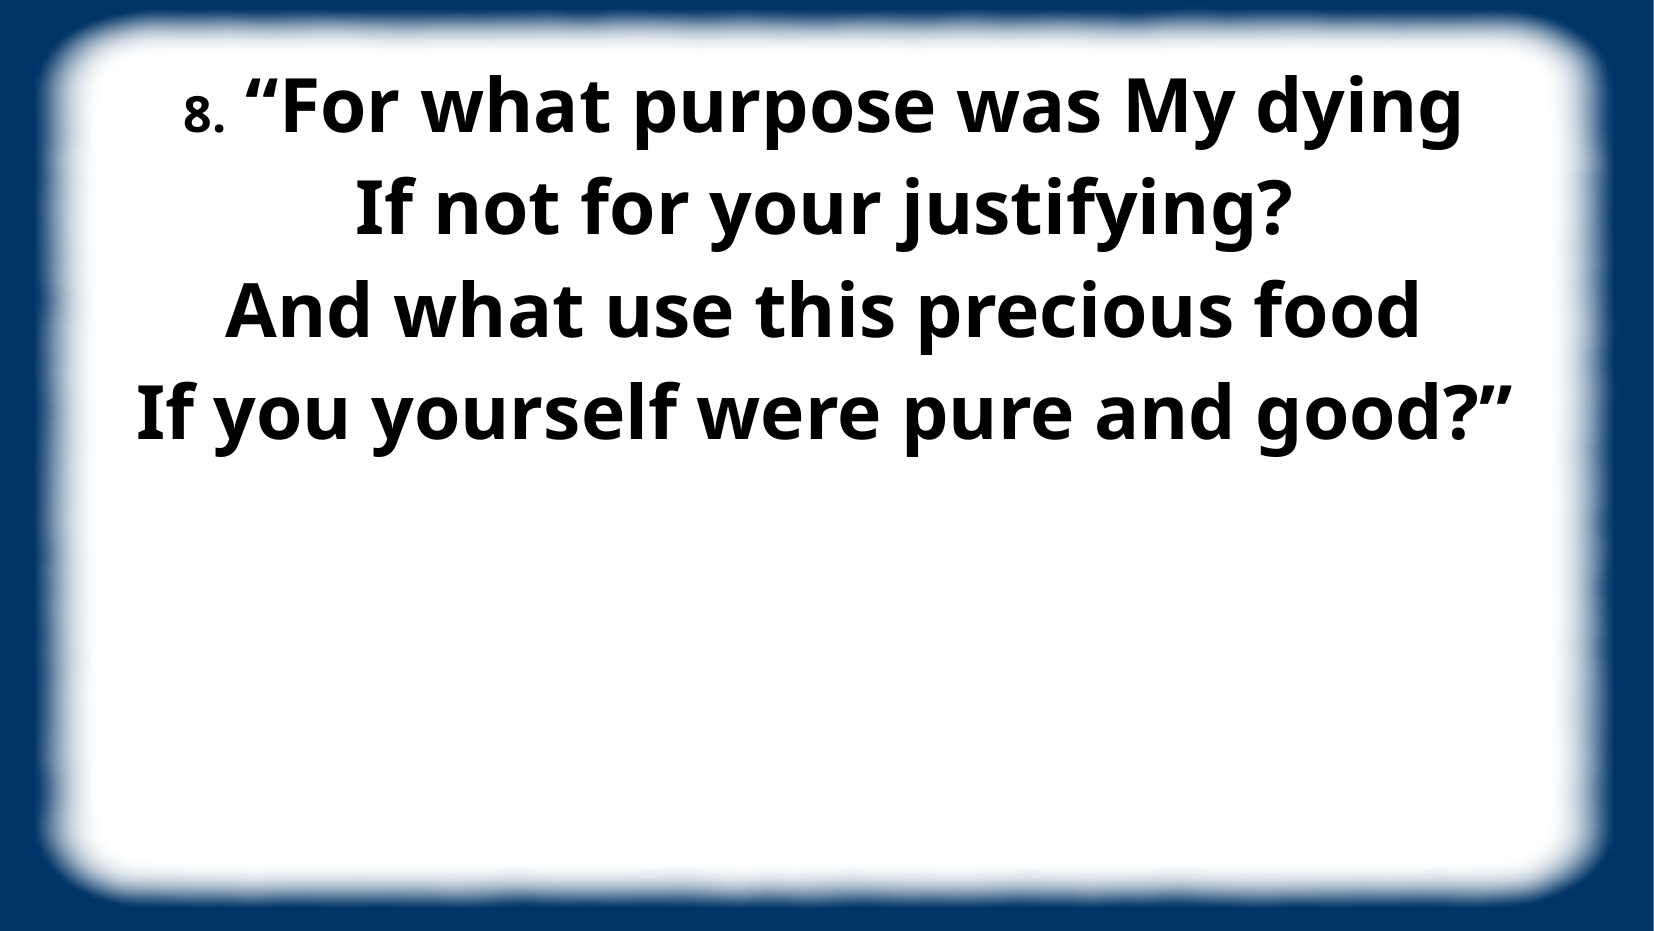

8. “For what purpose was My dying
If not for your justifying?
And what use this precious food
If you yourself were pure and good?”